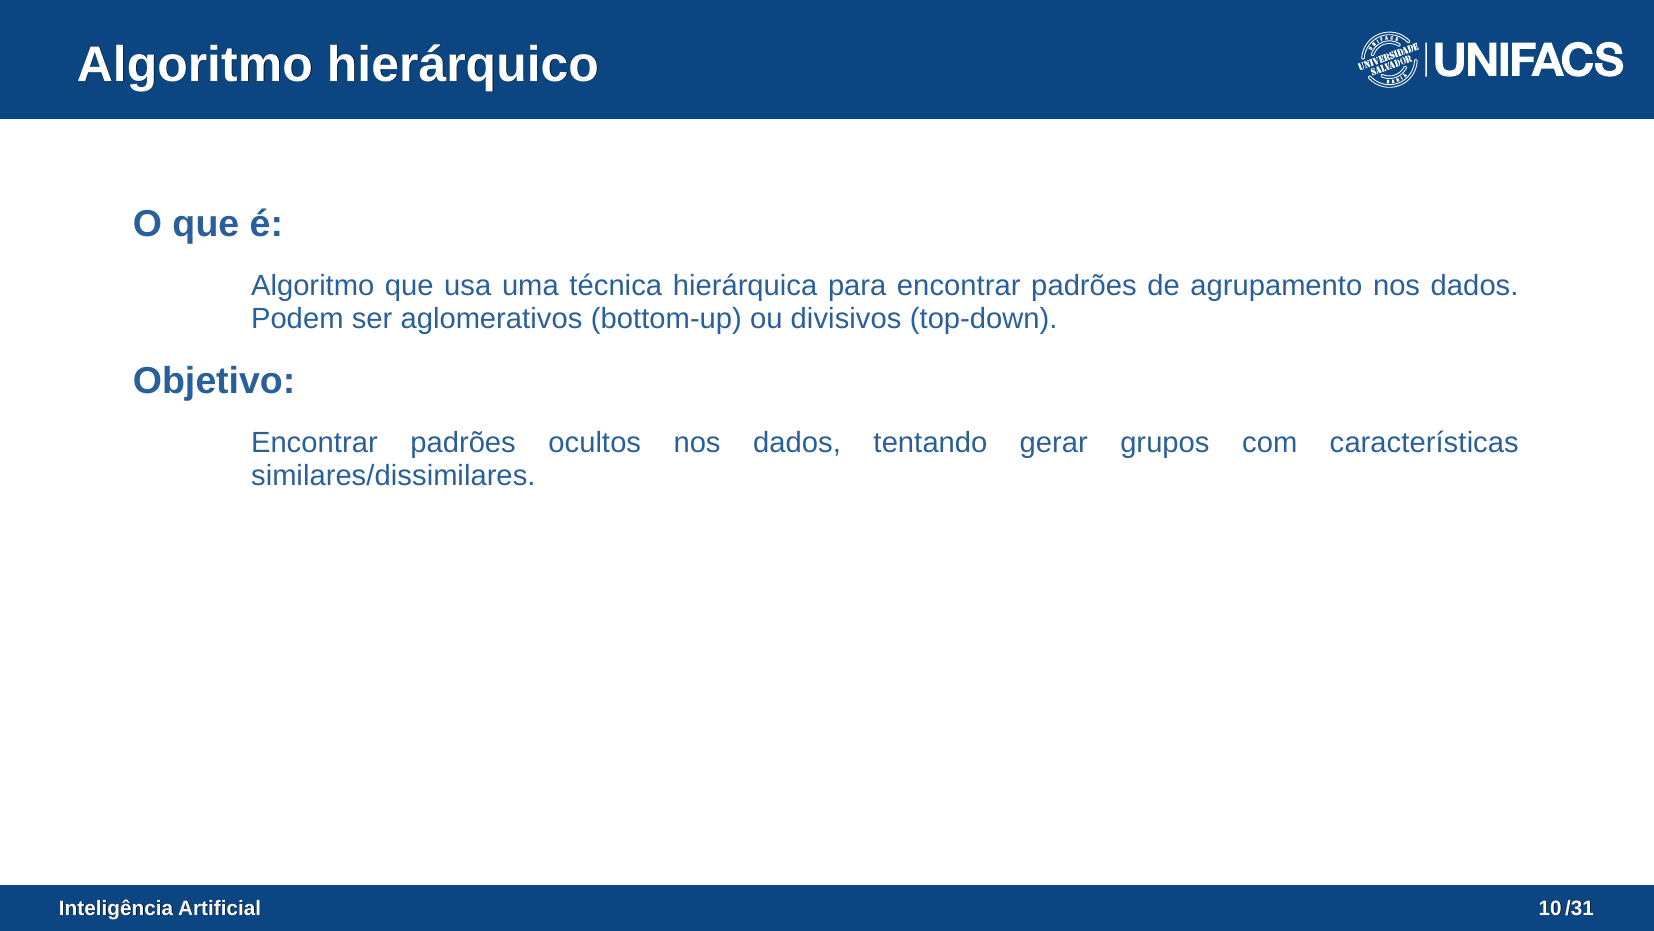

Algoritmo hierárquico
O que é:
Algoritmo que usa uma técnica hierárquica para encontrar padrões de agrupamento nos dados. Podem ser aglomerativos (bottom-up) ou divisivos (top-down).
Objetivo:
Encontrar padrões ocultos nos dados, tentando gerar grupos com características similares/dissimilares.